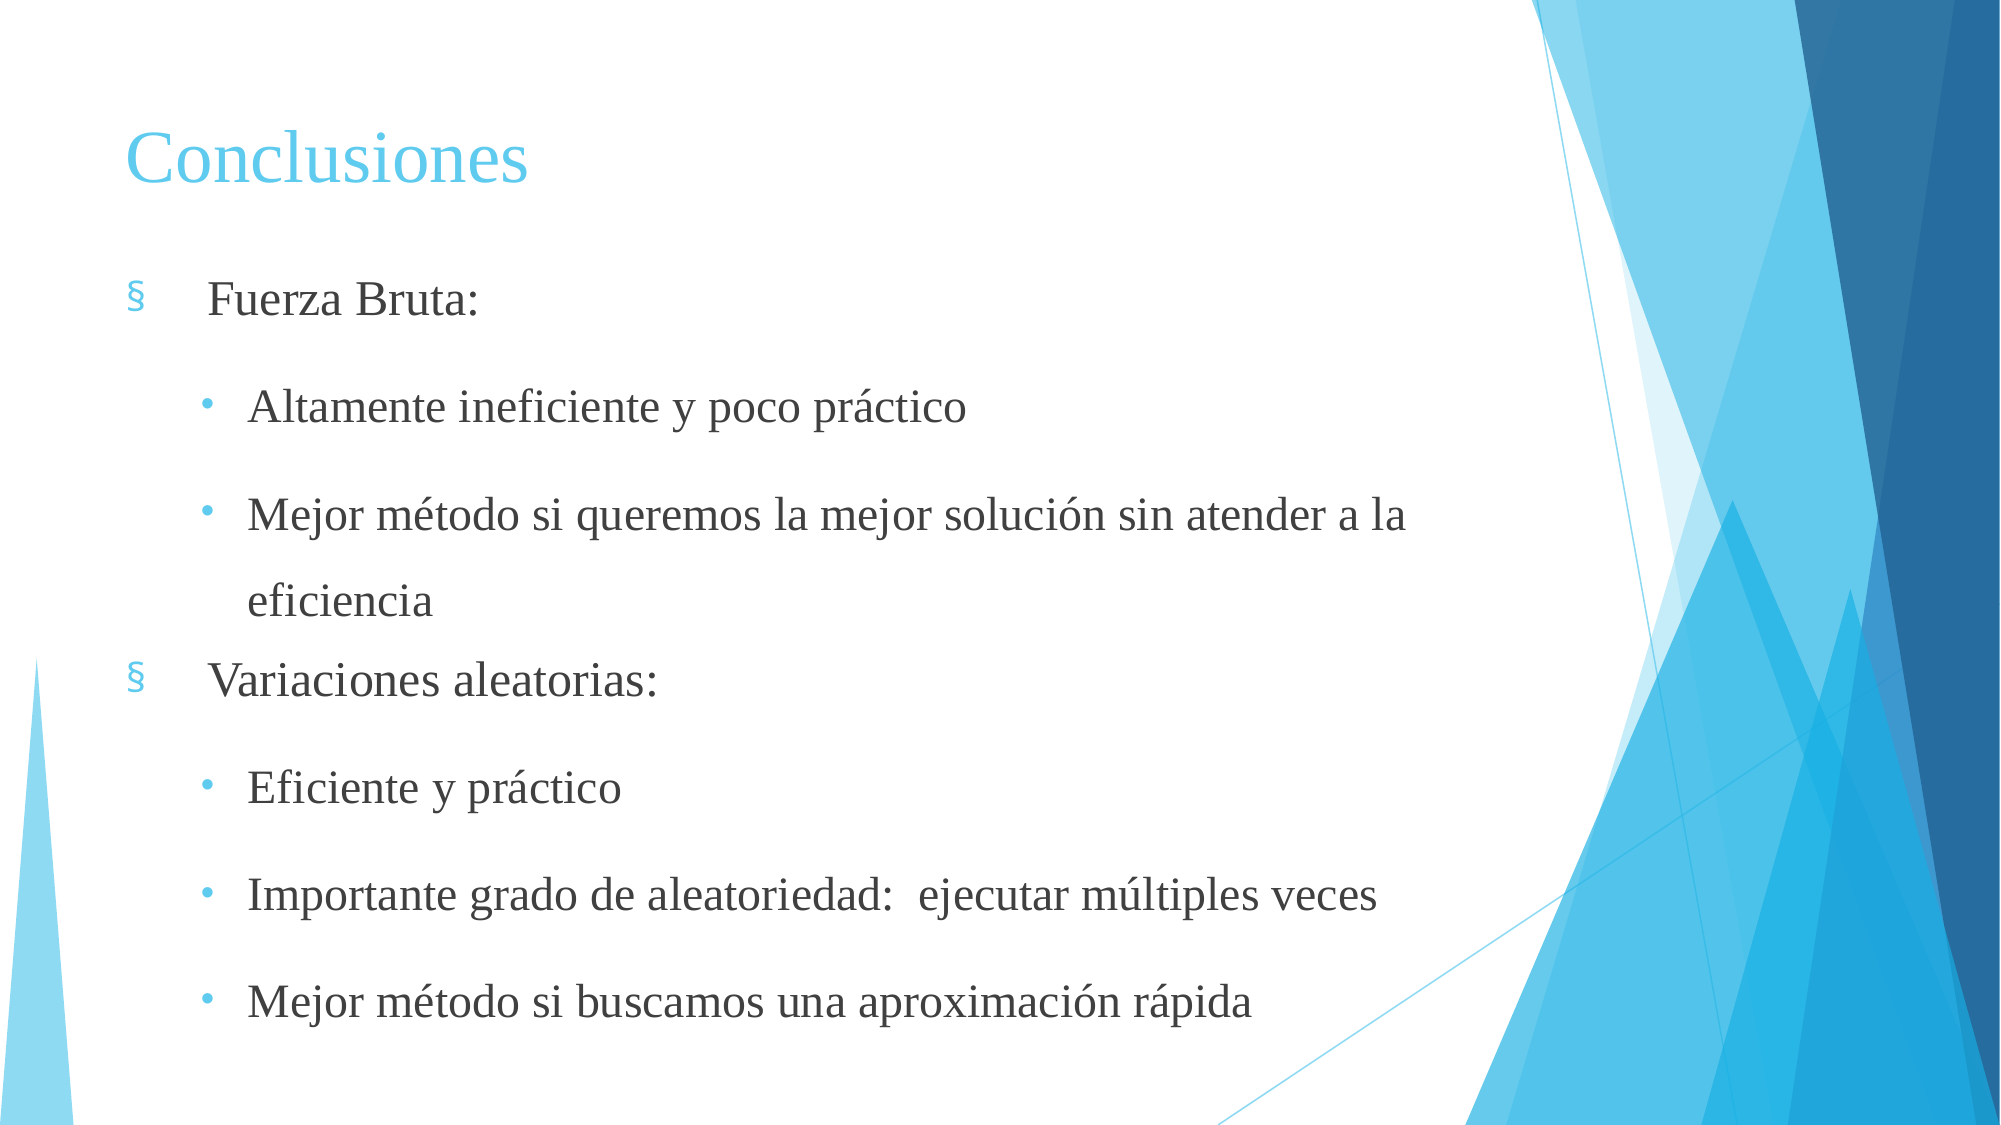

# Conclusiones
 Fuerza Bruta:
Altamente ineficiente y poco práctico
Mejor método si queremos la mejor solución sin atender a la eficiencia
 Variaciones aleatorias:
Eficiente y práctico
Importante grado de aleatoriedad: ejecutar múltiples veces
Mejor método si buscamos una aproximación rápida